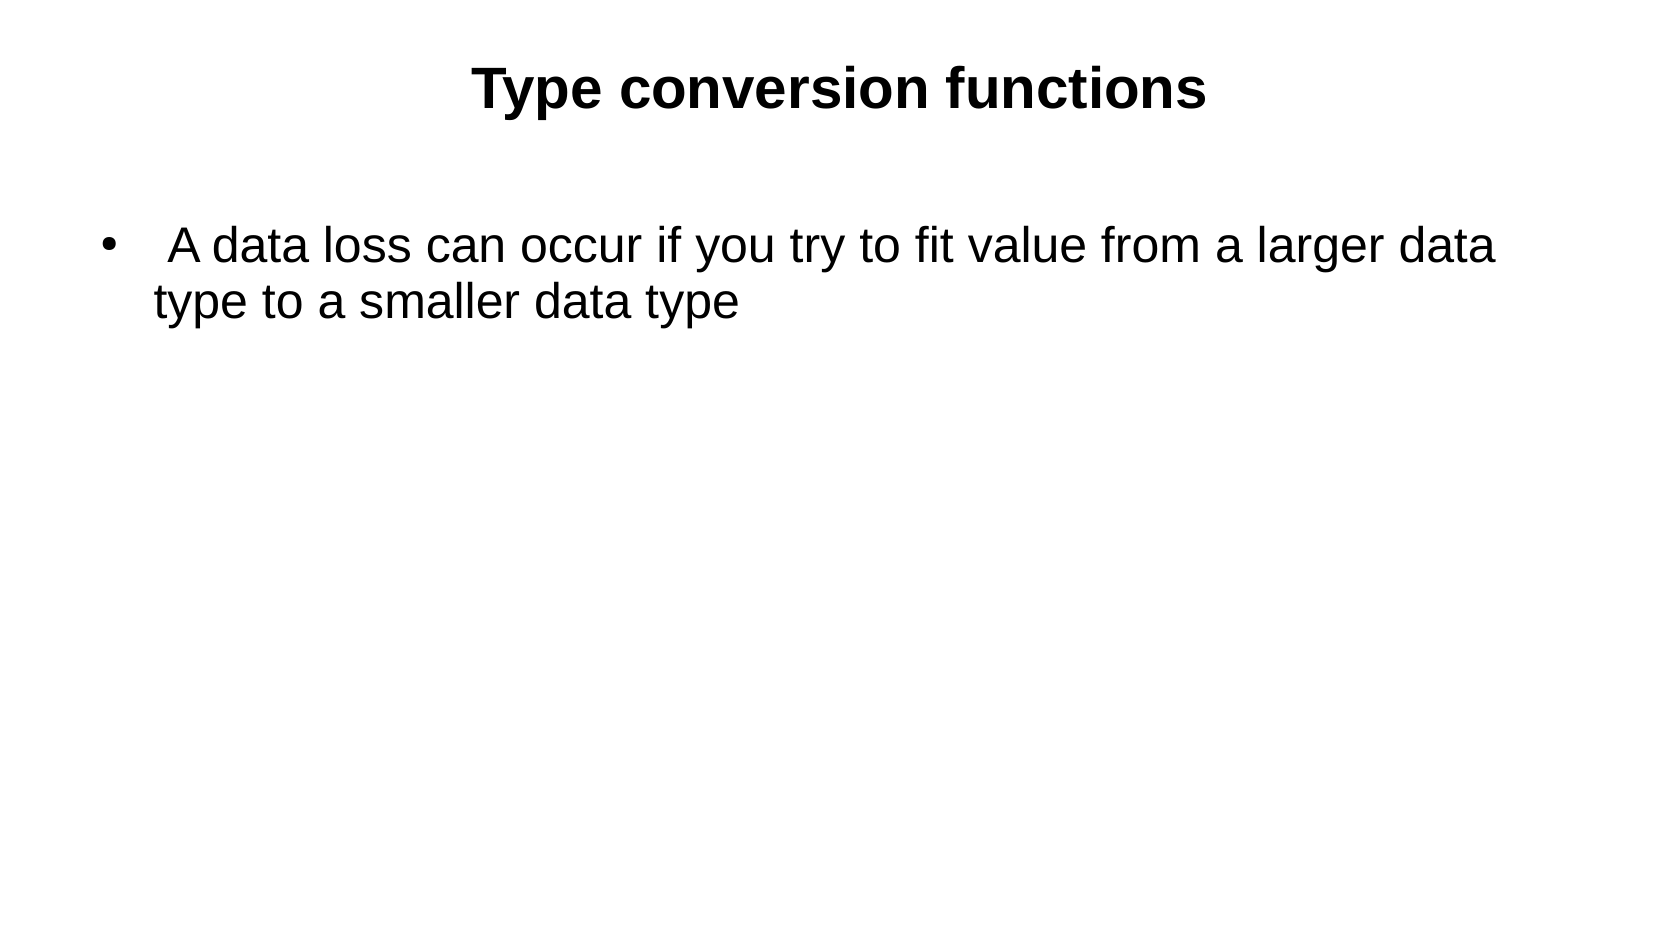

Type conversion functions
# A data loss can occur if you try to fit value from a larger data type to a smaller data type